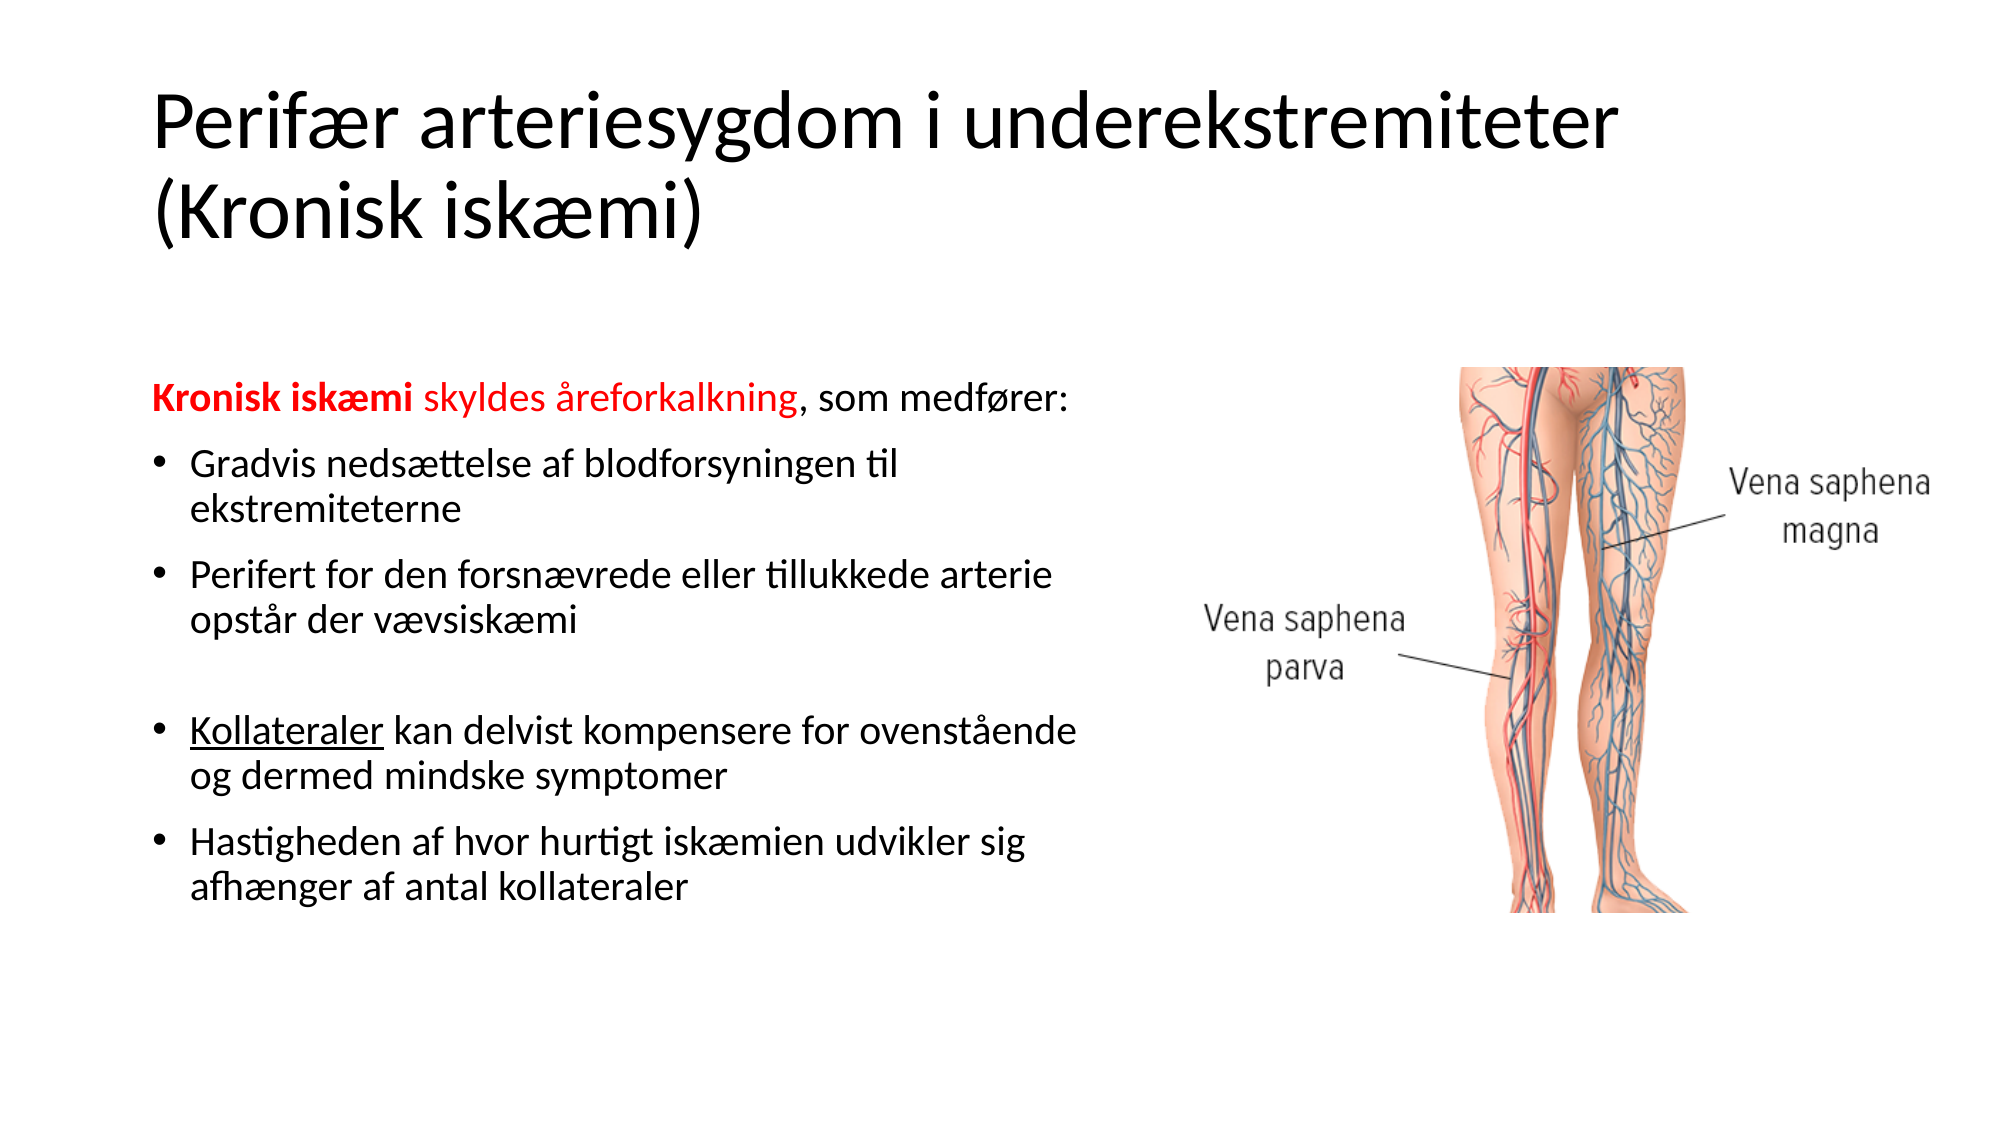

# Perifær arteriesygdom i underekstremiteter (Kronisk iskæmi)
Kronisk iskæmi skyldes åreforkalkning, som medfører:
Gradvis nedsættelse af blodforsyningen til ekstremiteterne
Perifert for den forsnævrede eller tillukkede arterie opstår der vævsiskæmi
Kollateraler kan delvist kompensere for ovenstående og dermed mindske symptomer
Hastigheden af hvor hurtigt iskæmien udvikler sig afhænger af antal kollateraler